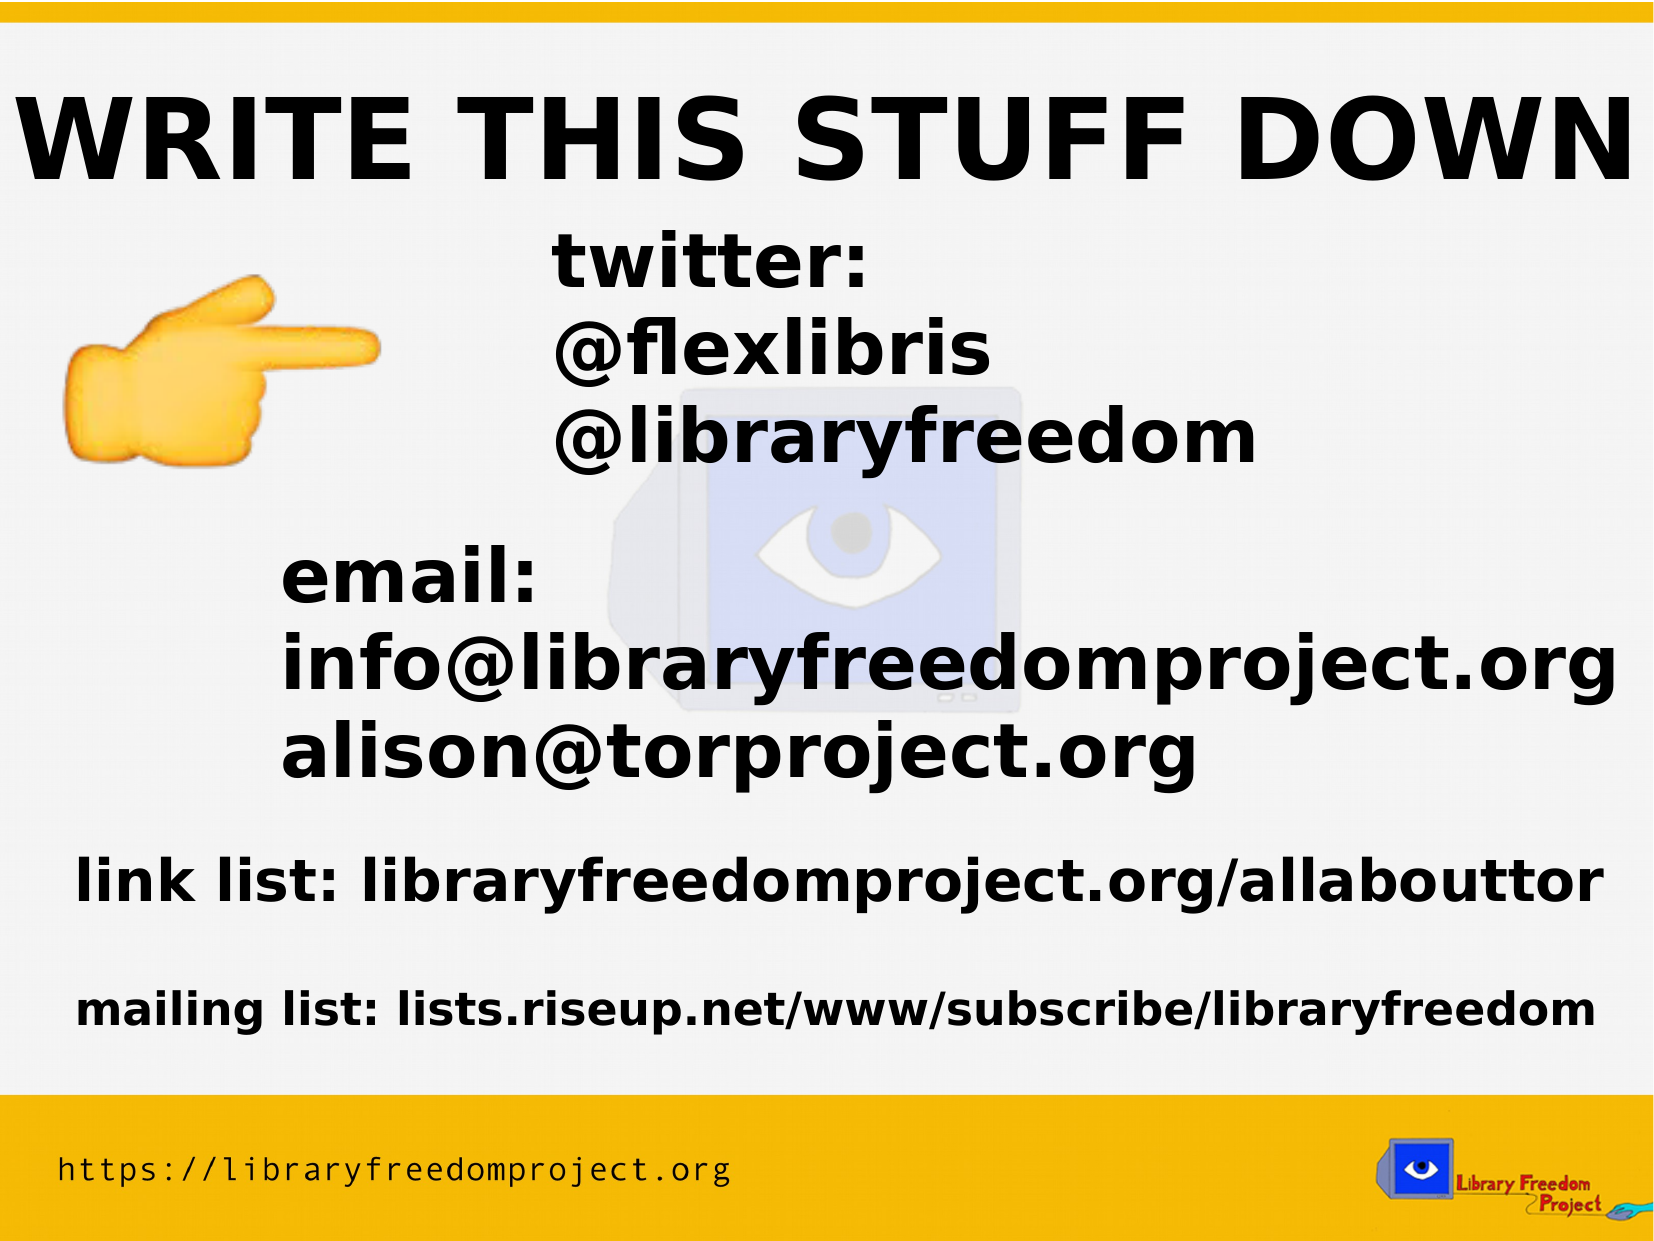

WRITE THIS STUFF DOWN
twitter:
@flexlibris
@libraryfreedom
email:
info@libraryfreedomproject.org
alison@torproject.org
	link list: libraryfreedomproject.org/allabouttor
	mailing list: lists.riseup.net/www/subscribe/libraryfreedom